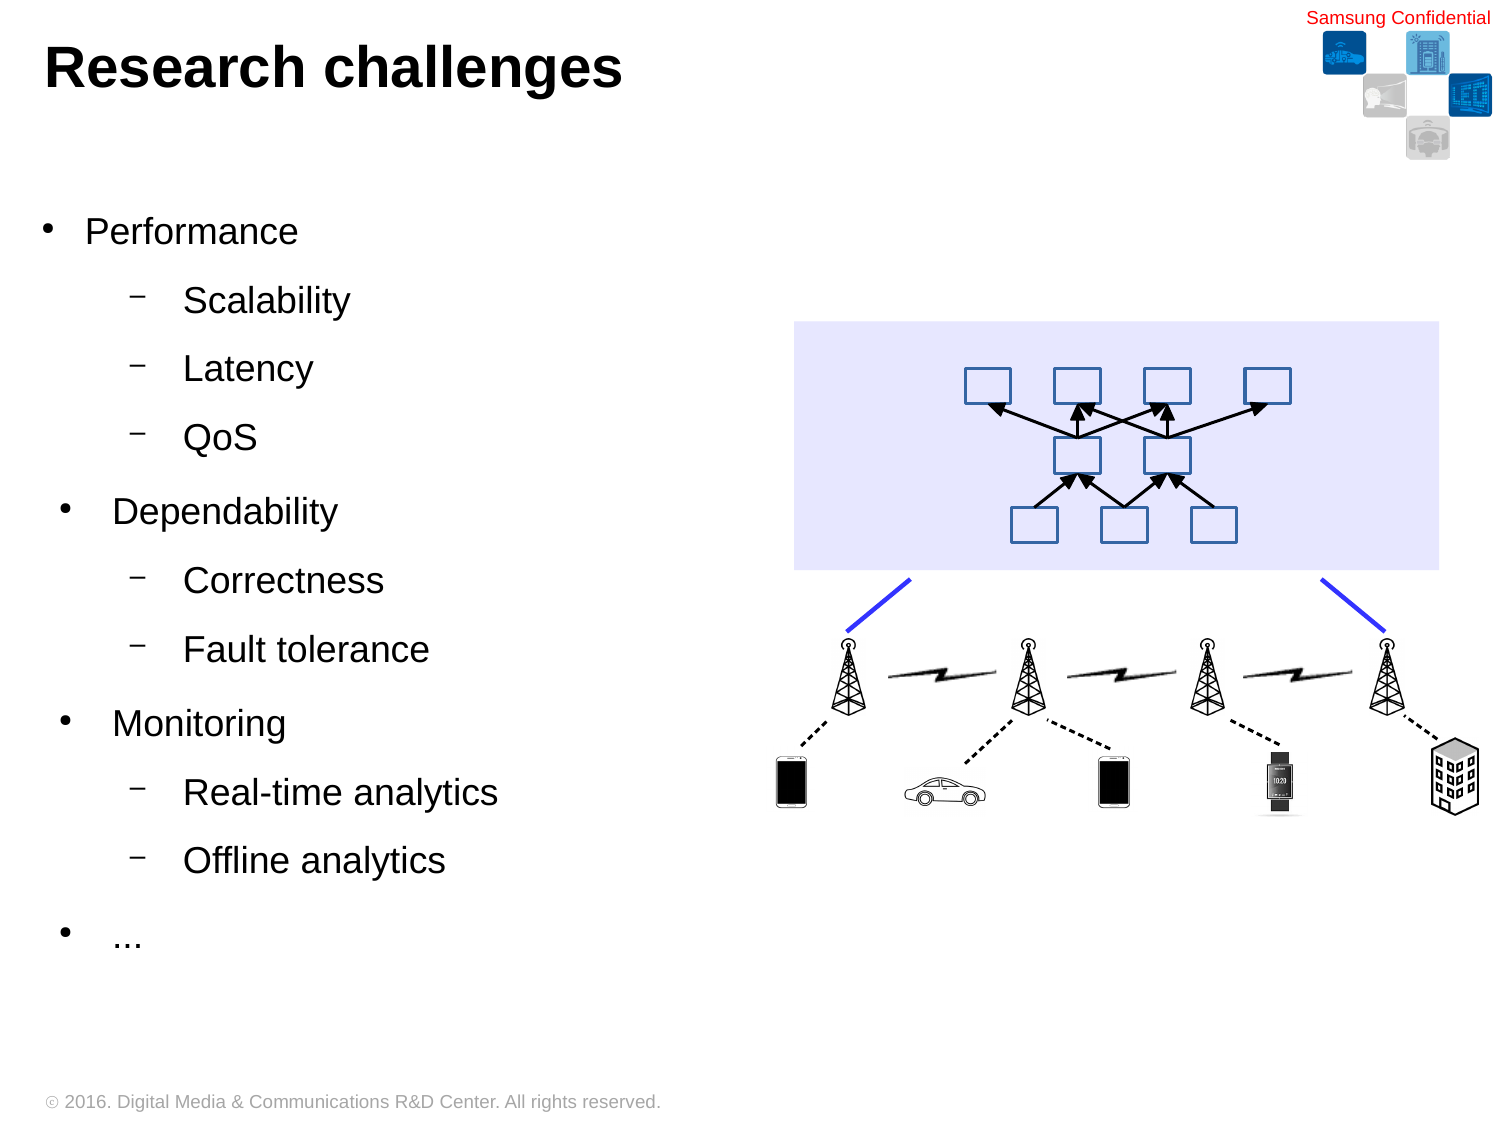

# Research challenges
Performance
Scalability
Latency
QoS
Dependability
Correctness
Fault tolerance
Monitoring
Real-time analytics
Offline analytics
...